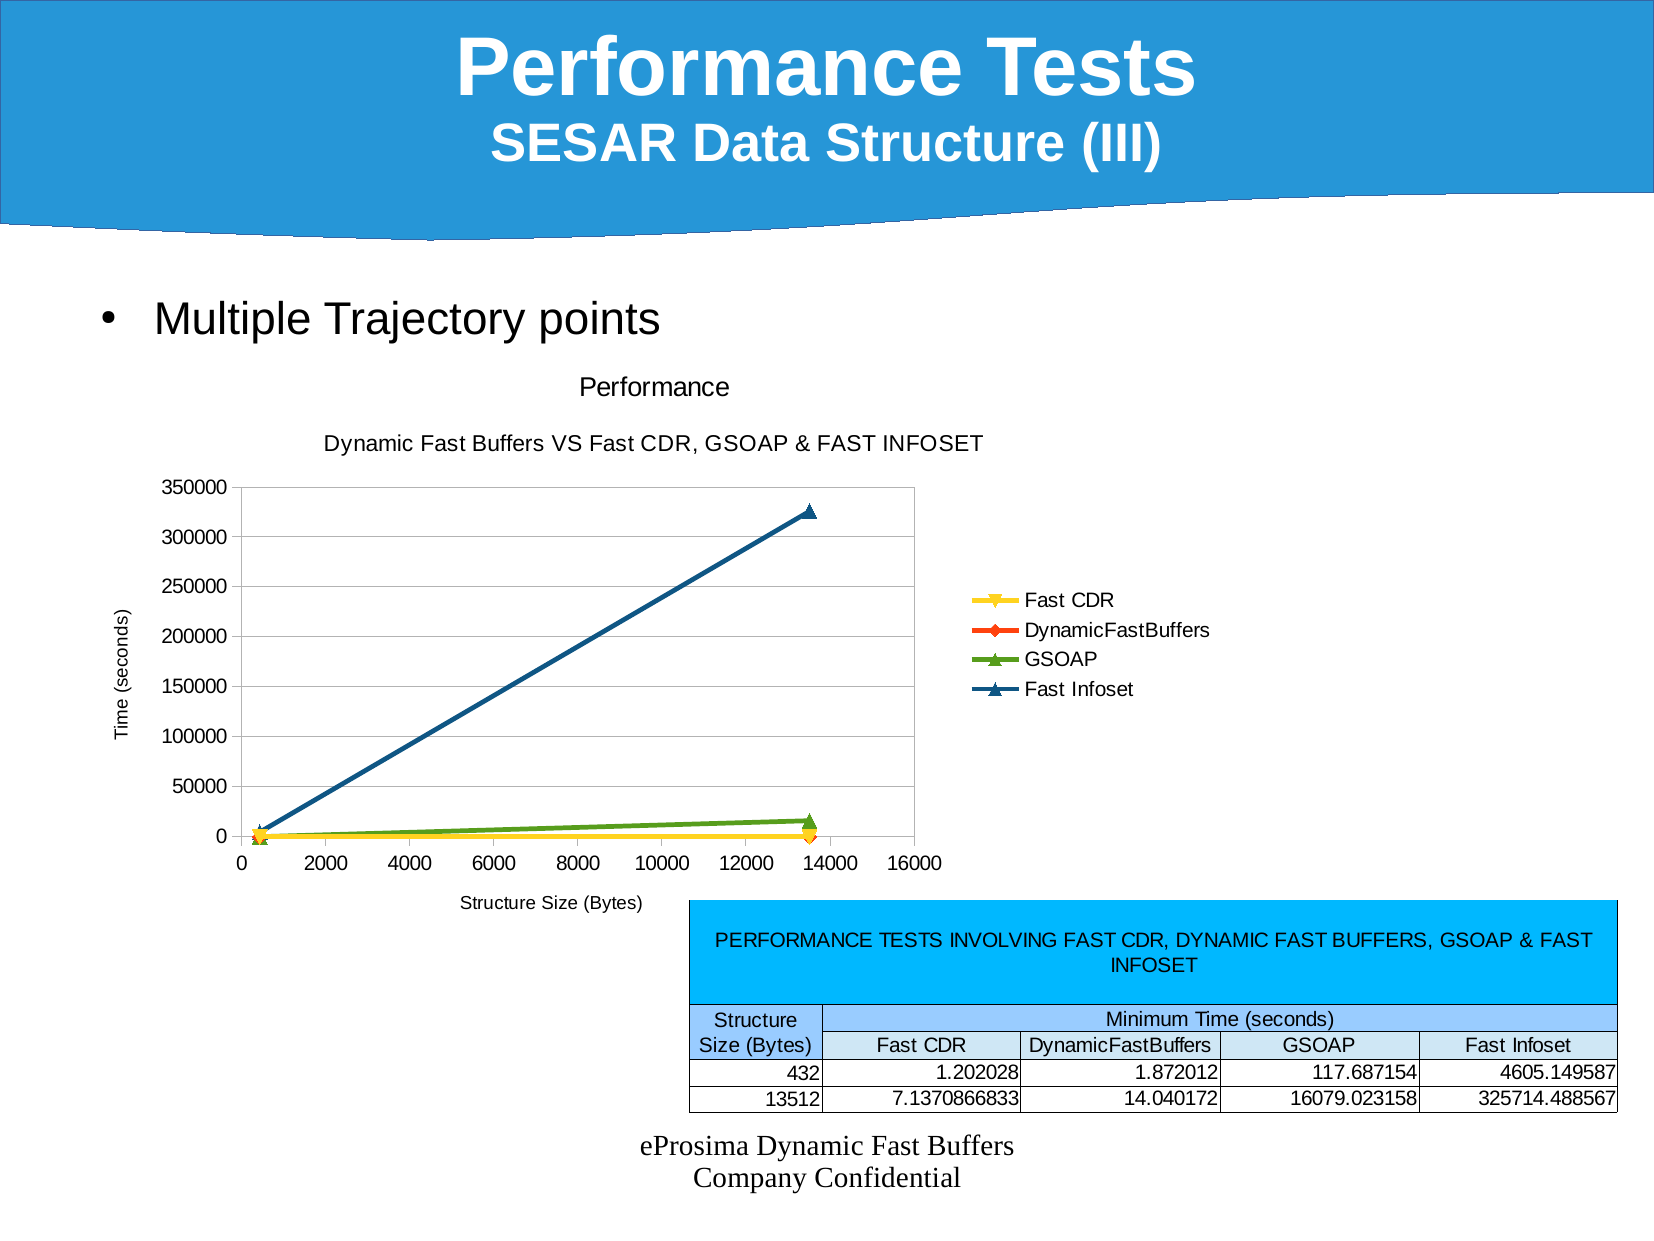

Performance Tests
SESAR Data Structure (III)
# Multiple Trajectory points
### Chart: Performance
Dynamic Fast Buffers VS Fast CDR, GSOAP & FAST INFOSET
| Category | Fast CDR | DynamicFastBuffers | GSOAP | Fast Infoset |
|---|---|---|---|---|
eProsima Dynamic Fast Buffers